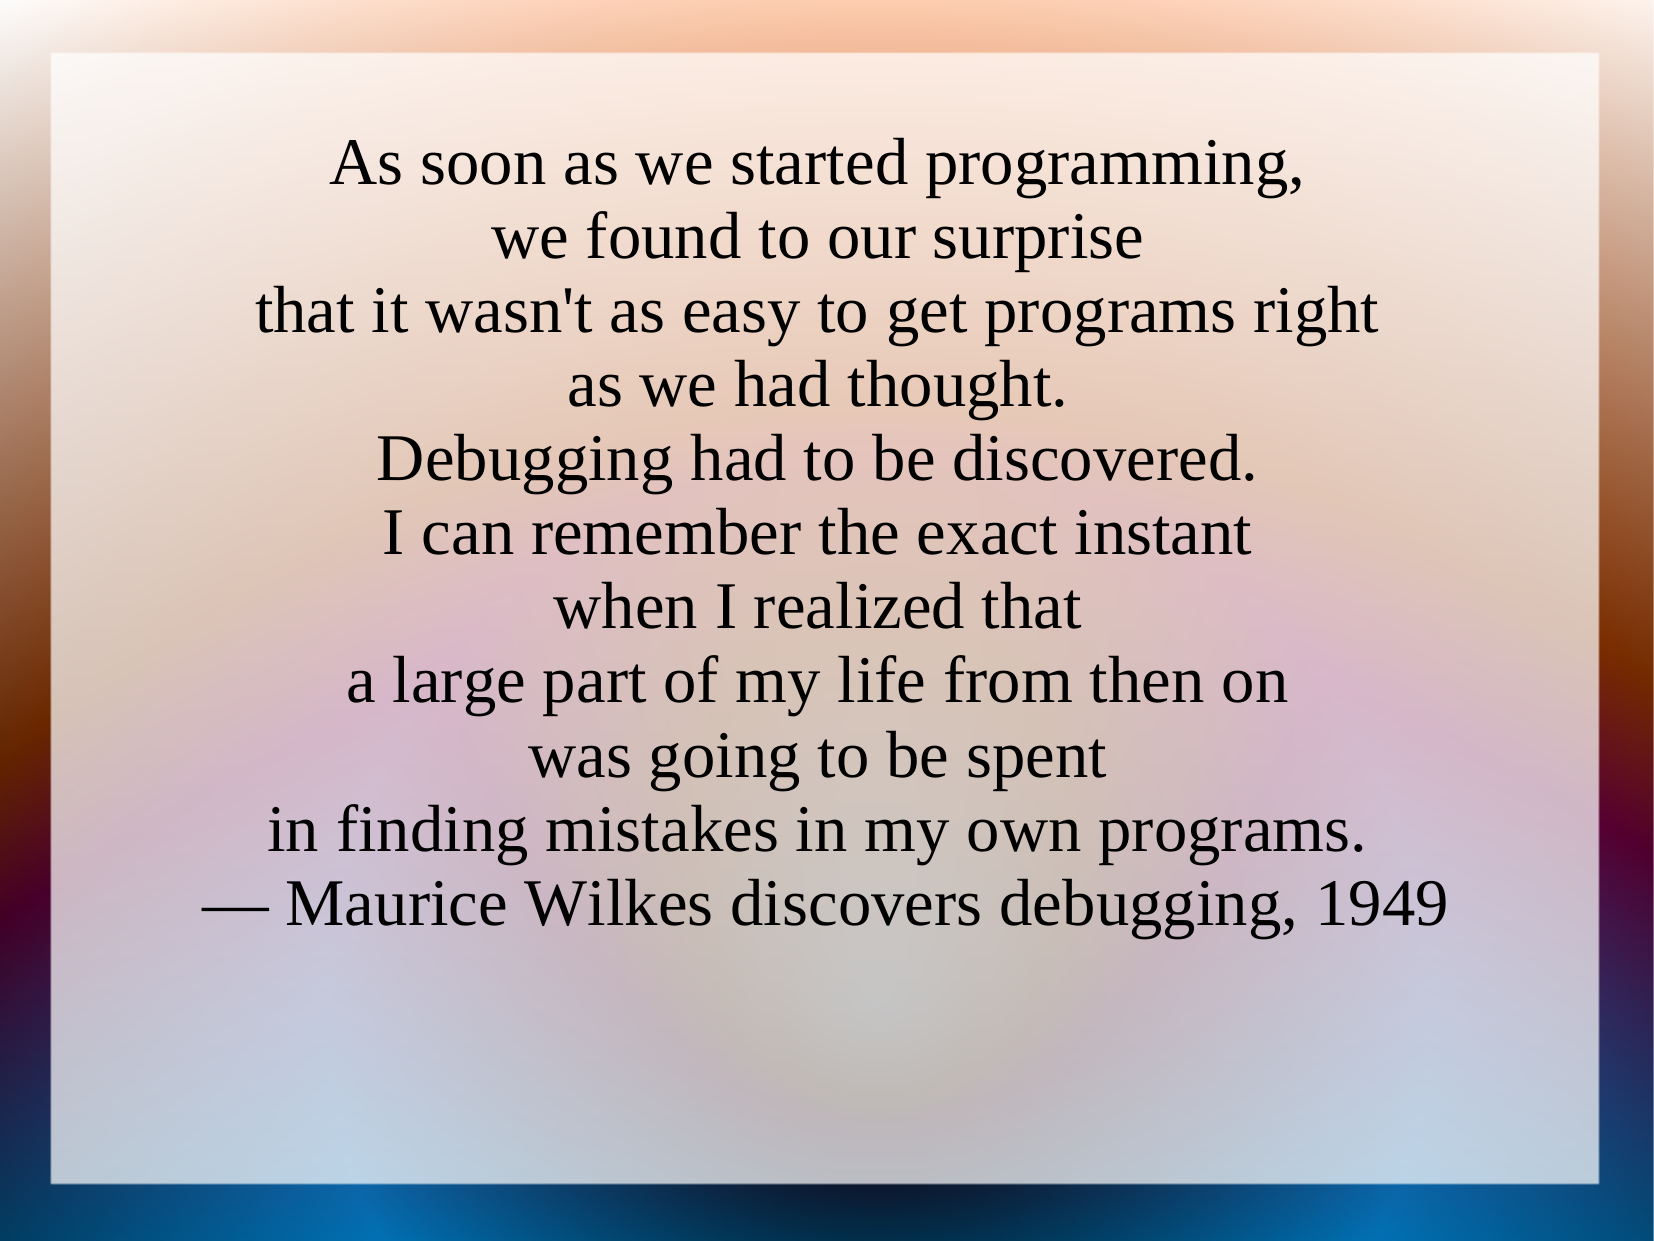

# As soon as we started programming,
we found to our surprise
that it wasn't as easy to get programs right
as we had thought.
Debugging had to be discovered.
I can remember the exact instant
when I realized that
a large part of my life from then on
was going to be spent
in finding mistakes in my own programs.
— Maurice Wilkes discovers debugging, 1949